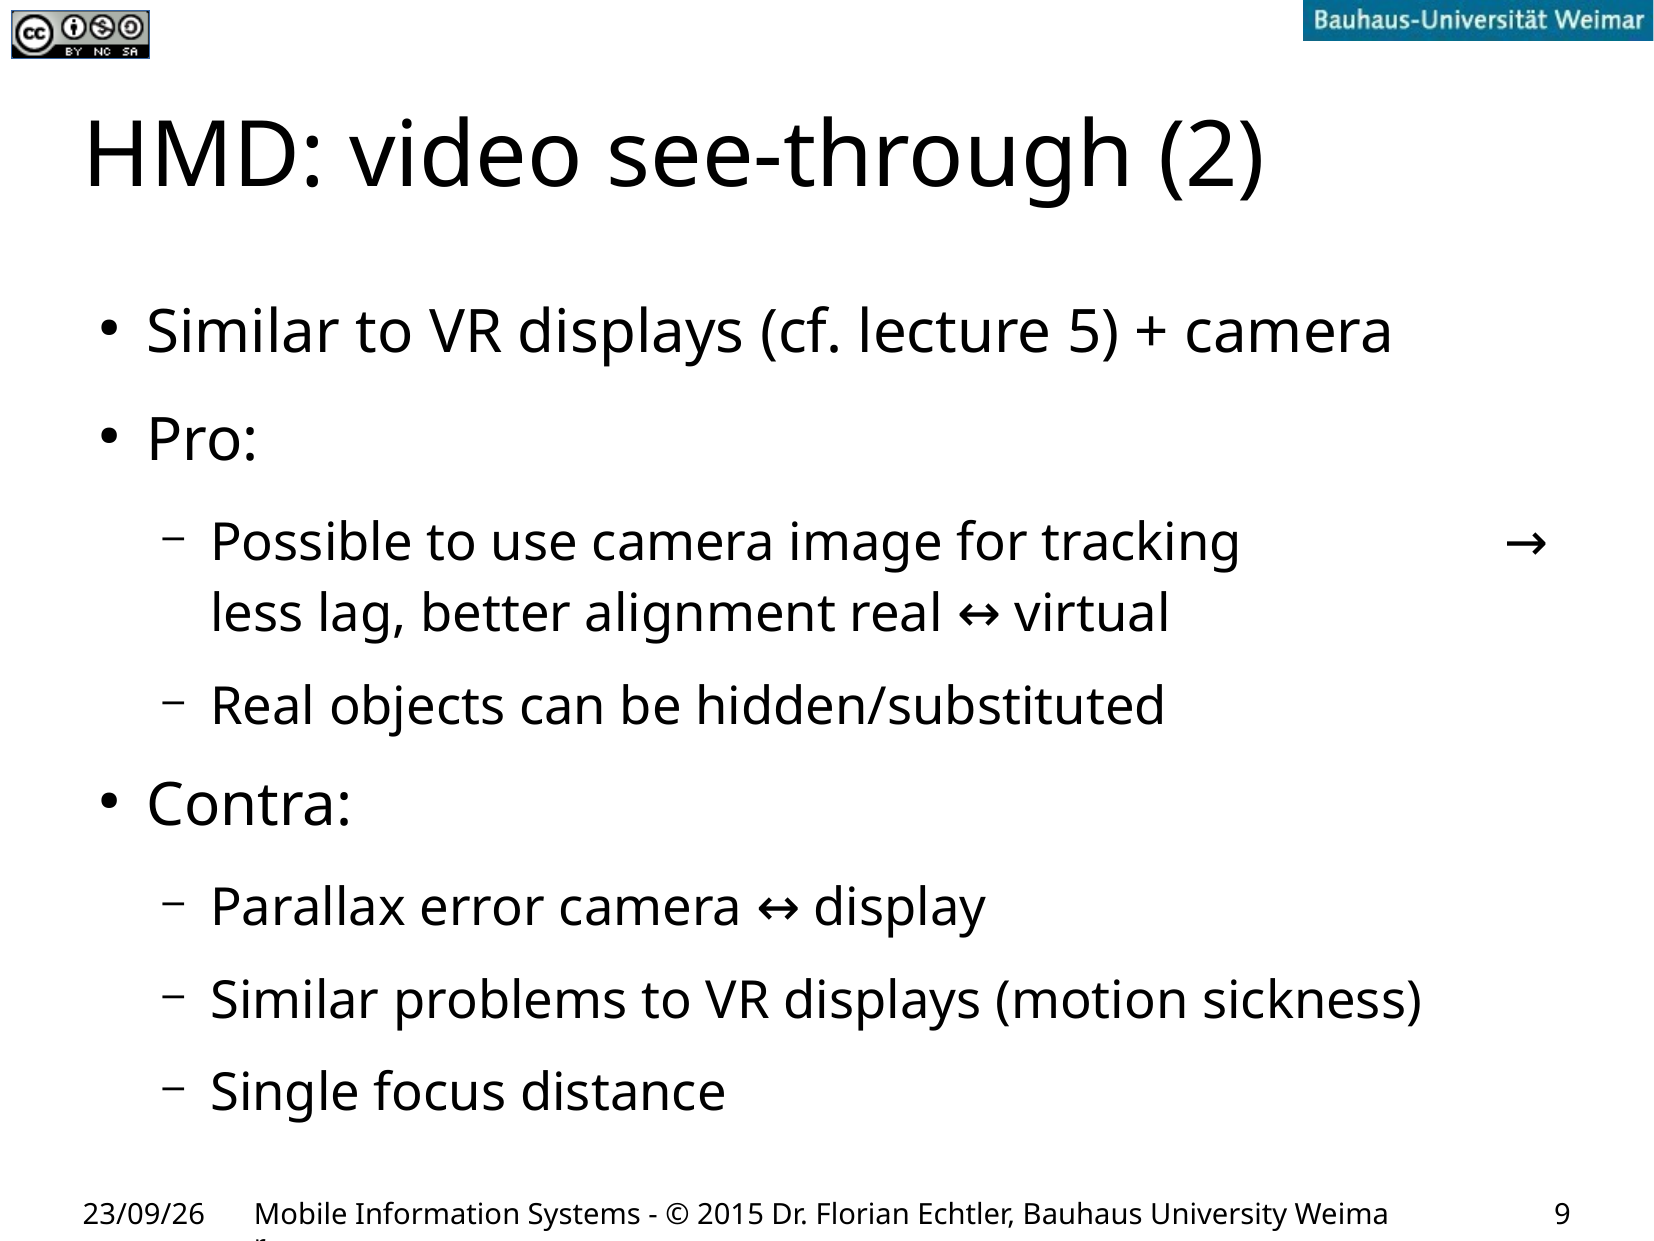

# HMD: video see-through (2)
Similar to VR displays (cf. lecture 5) + camera
Pro:
Possible to use camera image for tracking → less lag, better alignment real ↔ virtual
Real objects can be hidden/substituted
Contra:
Parallax error camera ↔ display
Similar problems to VR displays (motion sickness)
Single focus distance
Mobile Information Systems - © 2015 Dr. Florian Echtler, Bauhaus University Weimar
9